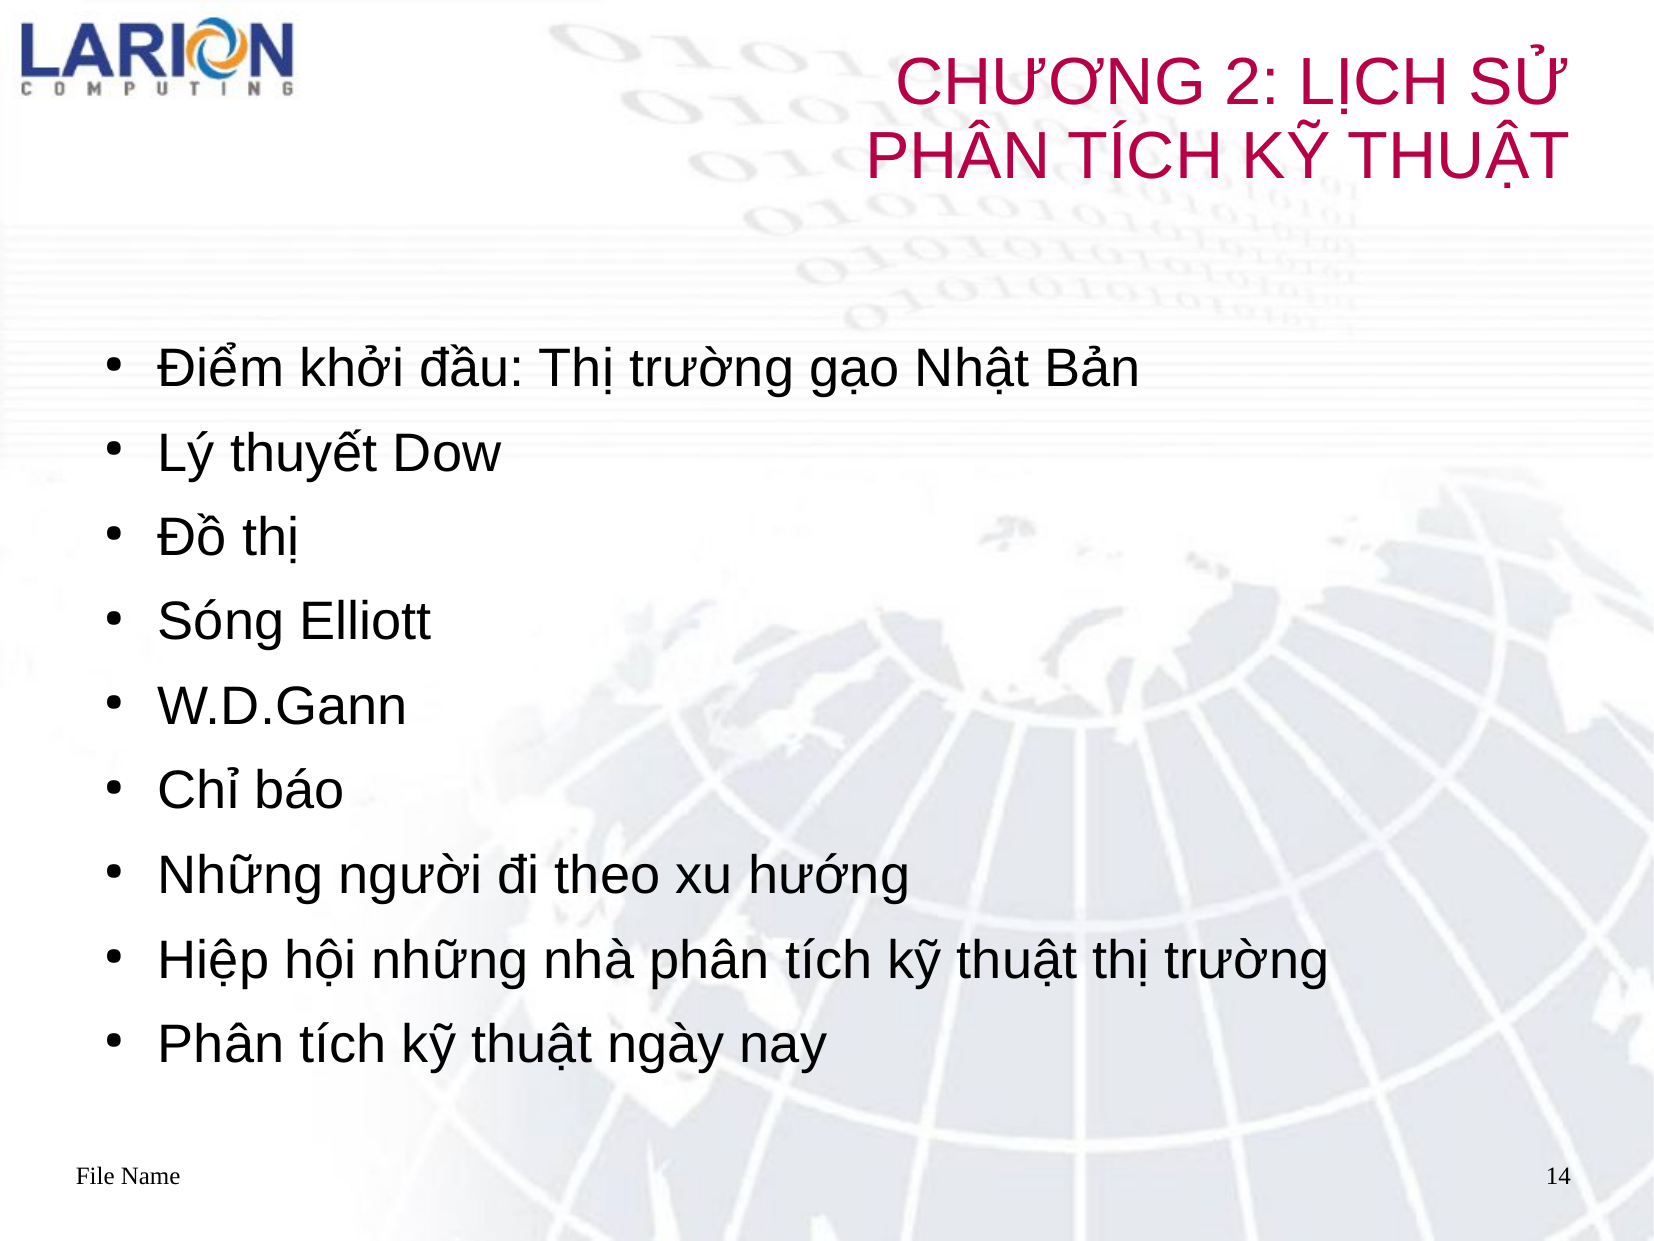

# CHƯƠNG 2: LỊCH SỬ PHÂN TÍCH KỸ THUẬT
Điểm khởi đầu: Thị trường gạo Nhật Bản
Lý thuyết Dow
Đồ thị
Sóng Elliott
W.D.Gann
Chỉ báo
Những người đi theo xu hướng
Hiệp hội những nhà phân tích kỹ thuật thị trường
Phân tích kỹ thuật ngày nay
File Name
14